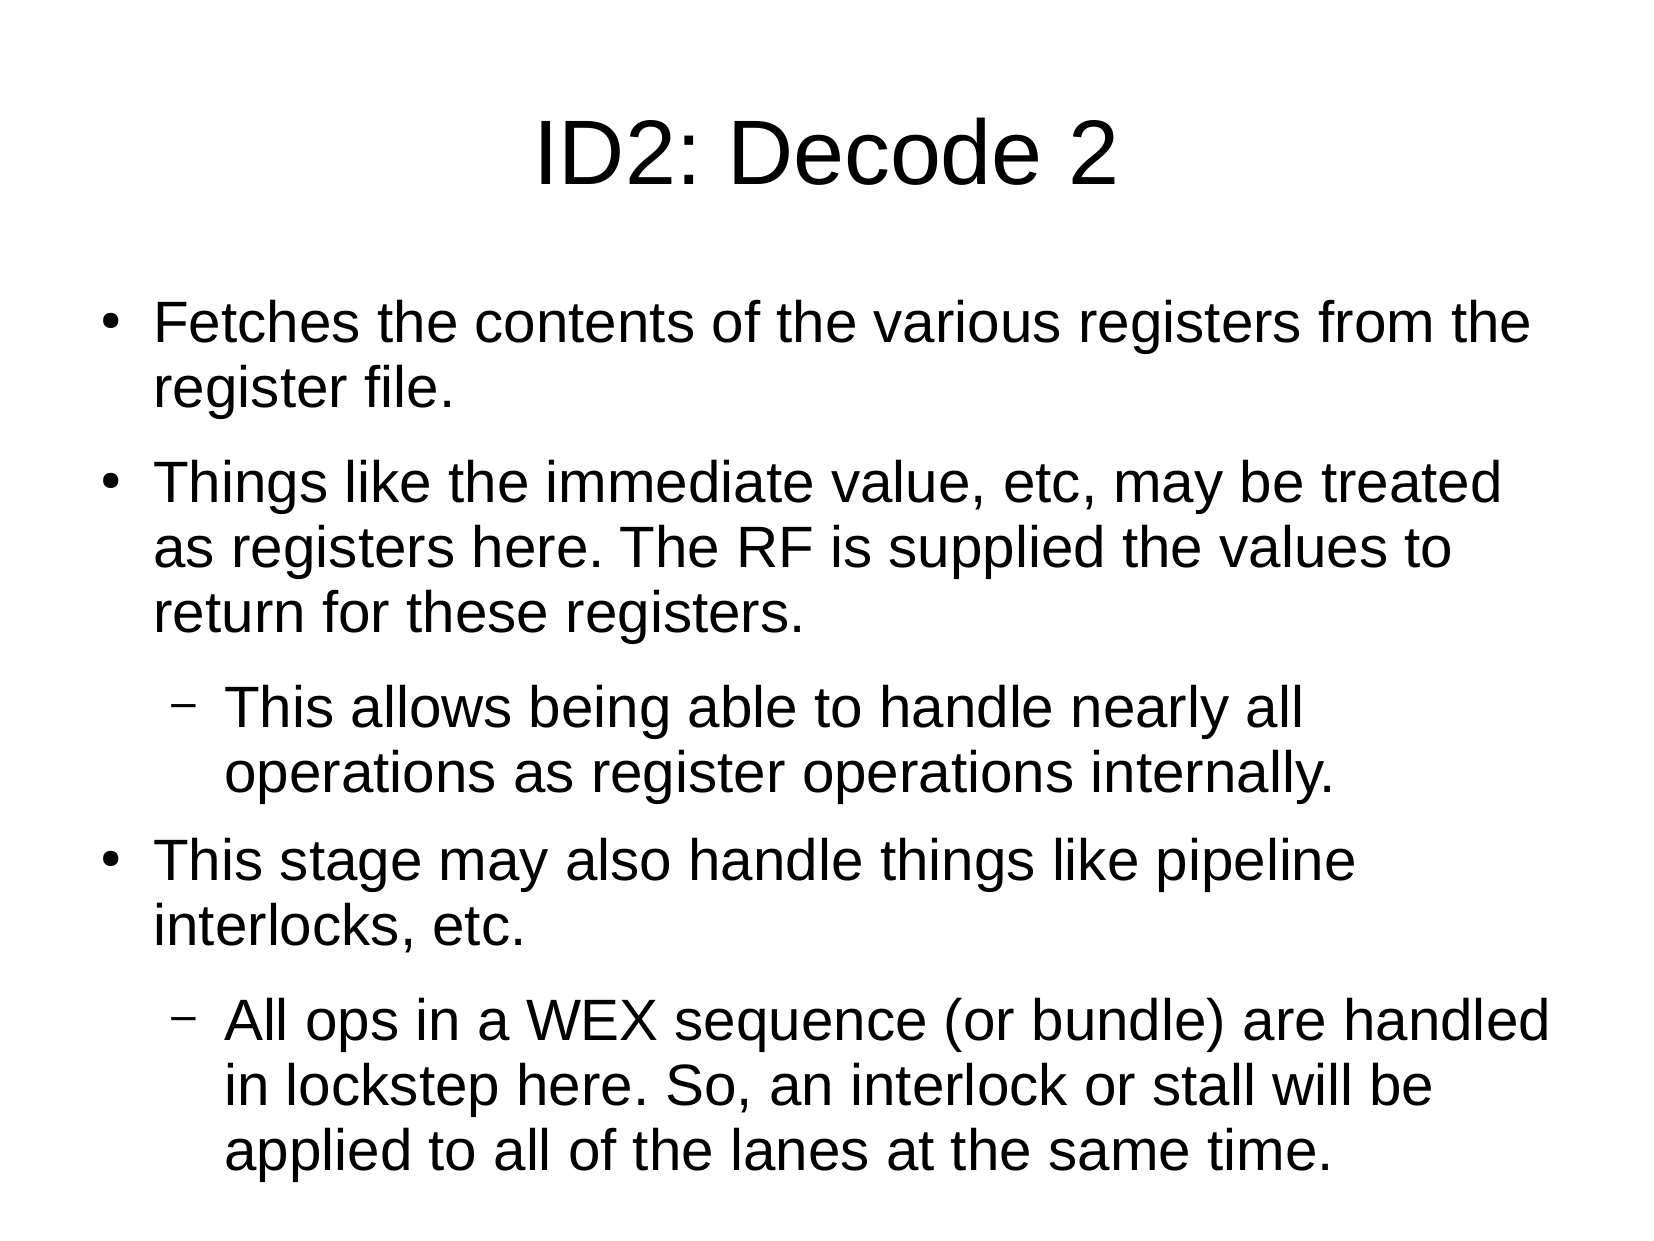

# ID2: Decode 2
Fetches the contents of the various registers from the register file.
Things like the immediate value, etc, may be treated as registers here. The RF is supplied the values to return for these registers.
This allows being able to handle nearly all operations as register operations internally.
This stage may also handle things like pipeline interlocks, etc.
All ops in a WEX sequence (or bundle) are handled in lockstep here. So, an interlock or stall will be applied to all of the lanes at the same time.